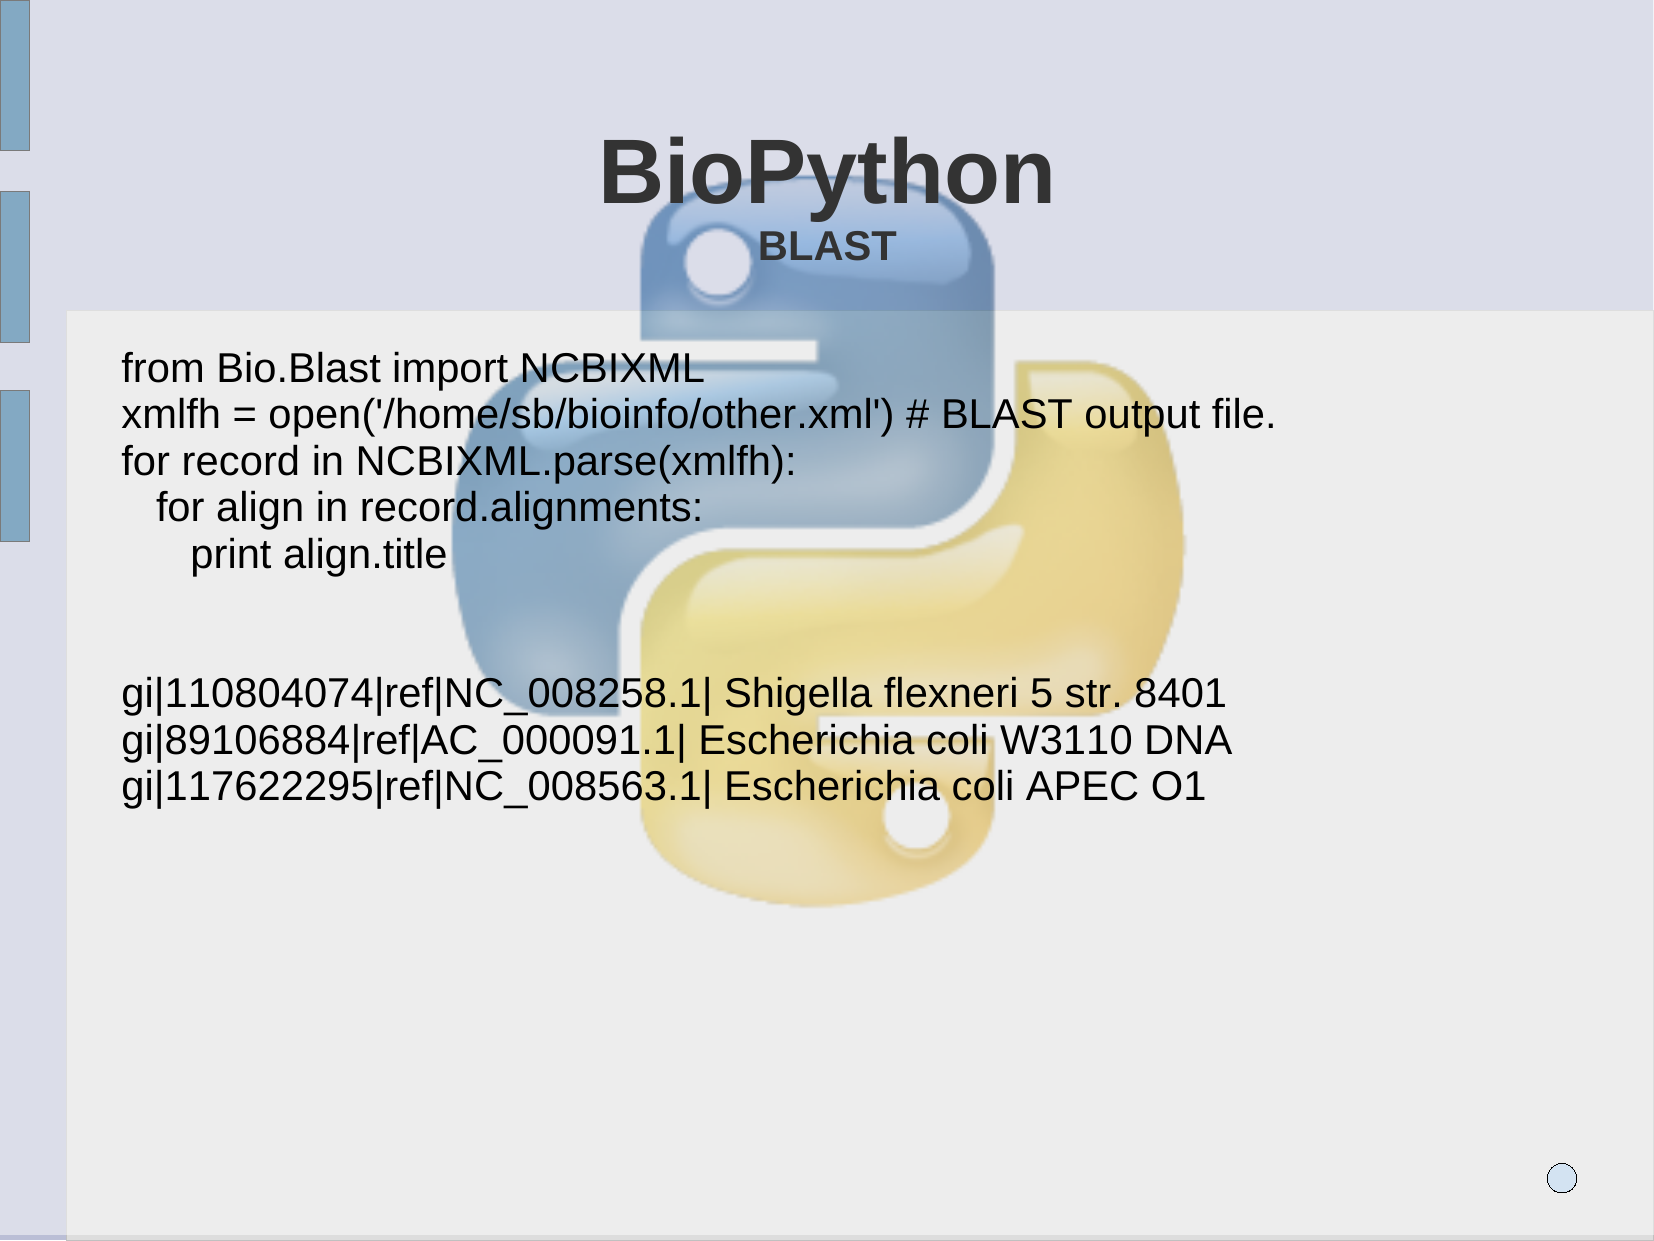

# BioPython BLAST
from Bio.Blast import NCBIXML
xmlfh = open('/home/sb/bioinfo/other.xml') # BLAST output file.
for record in NCBIXML.parse(xmlfh):
 for align in record.alignments:
 print align.title
gi|110804074|ref|NC_008258.1| Shigella flexneri 5 str. 8401
gi|89106884|ref|AC_000091.1| Escherichia coli W3110 DNA
gi|117622295|ref|NC_008563.1| Escherichia coli APEC O1